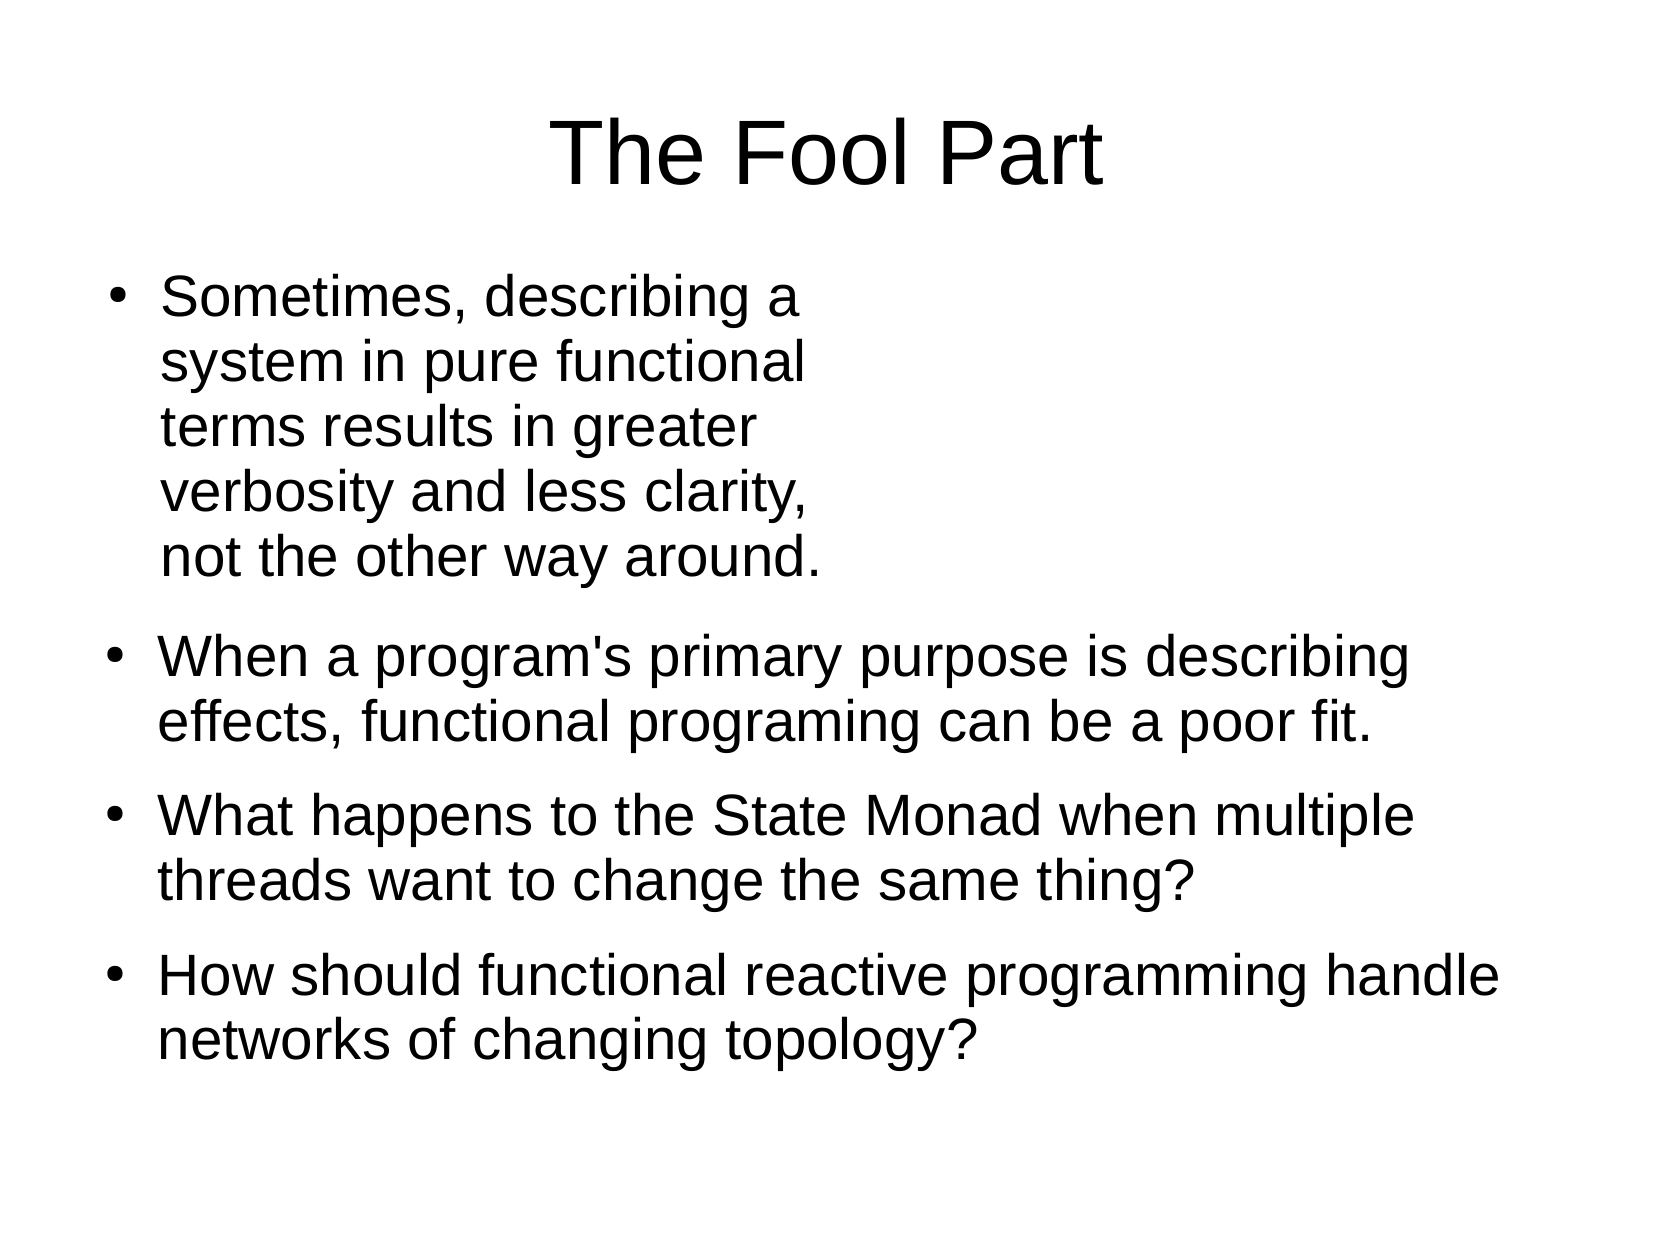

# The Fool Part
Sometimes, describing a system in pure functional terms results in greater verbosity and less clarity, not the other way around.
When a program's primary purpose is describing effects, functional programing can be a poor fit.
What happens to the State Monad when multiple threads want to change the same thing?
How should functional reactive programming handle networks of changing topology?